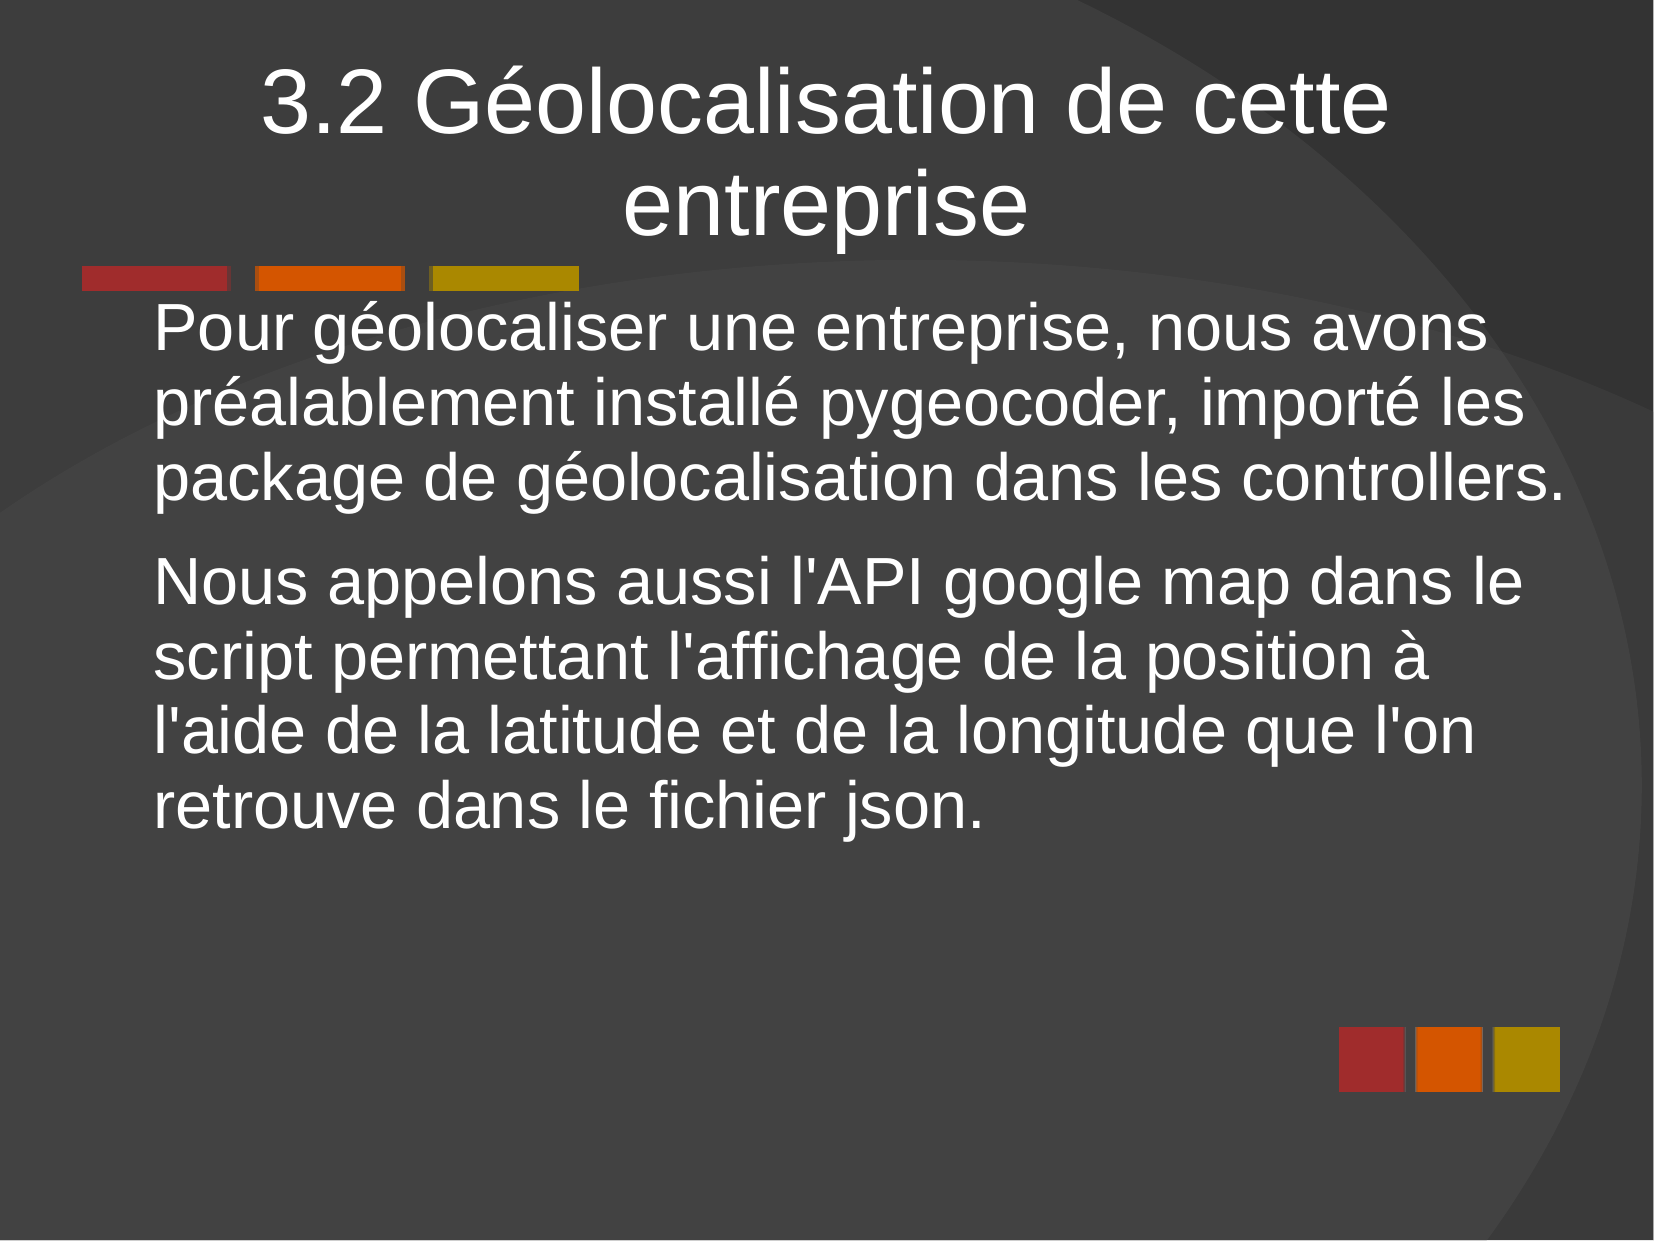

# 3.2 Géolocalisation de cette entreprise
Pour géolocaliser une entreprise, nous avons préalablement installé pygeocoder, importé les package de géolocalisation dans les controllers.
Nous appelons aussi l'API google map dans le script permettant l'affichage de la position à l'aide de la latitude et de la longitude que l'on retrouve dans le fichier json.